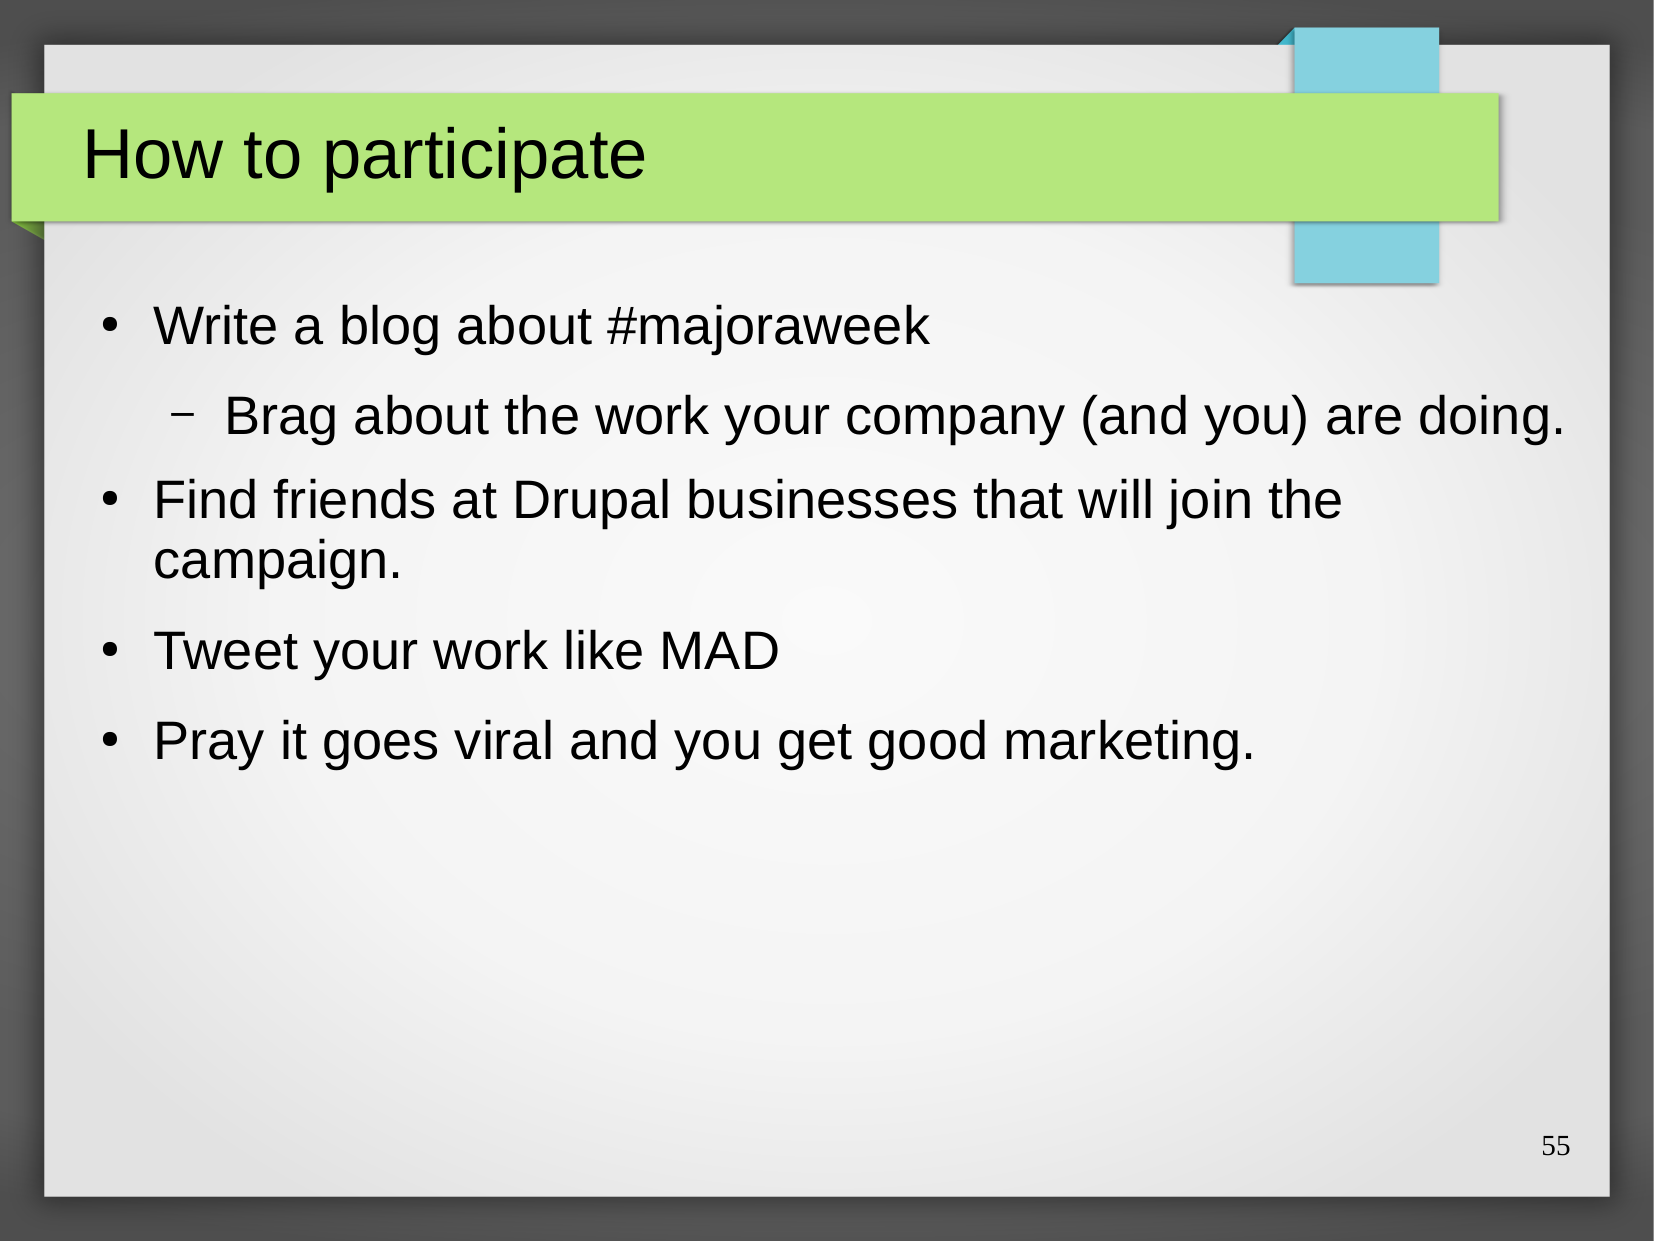

# How to participate
Write a blog about #majoraweek
Brag about the work your company (and you) are doing.
Find friends at Drupal businesses that will join the campaign.
Tweet your work like MAD
Pray it goes viral and you get good marketing.
55